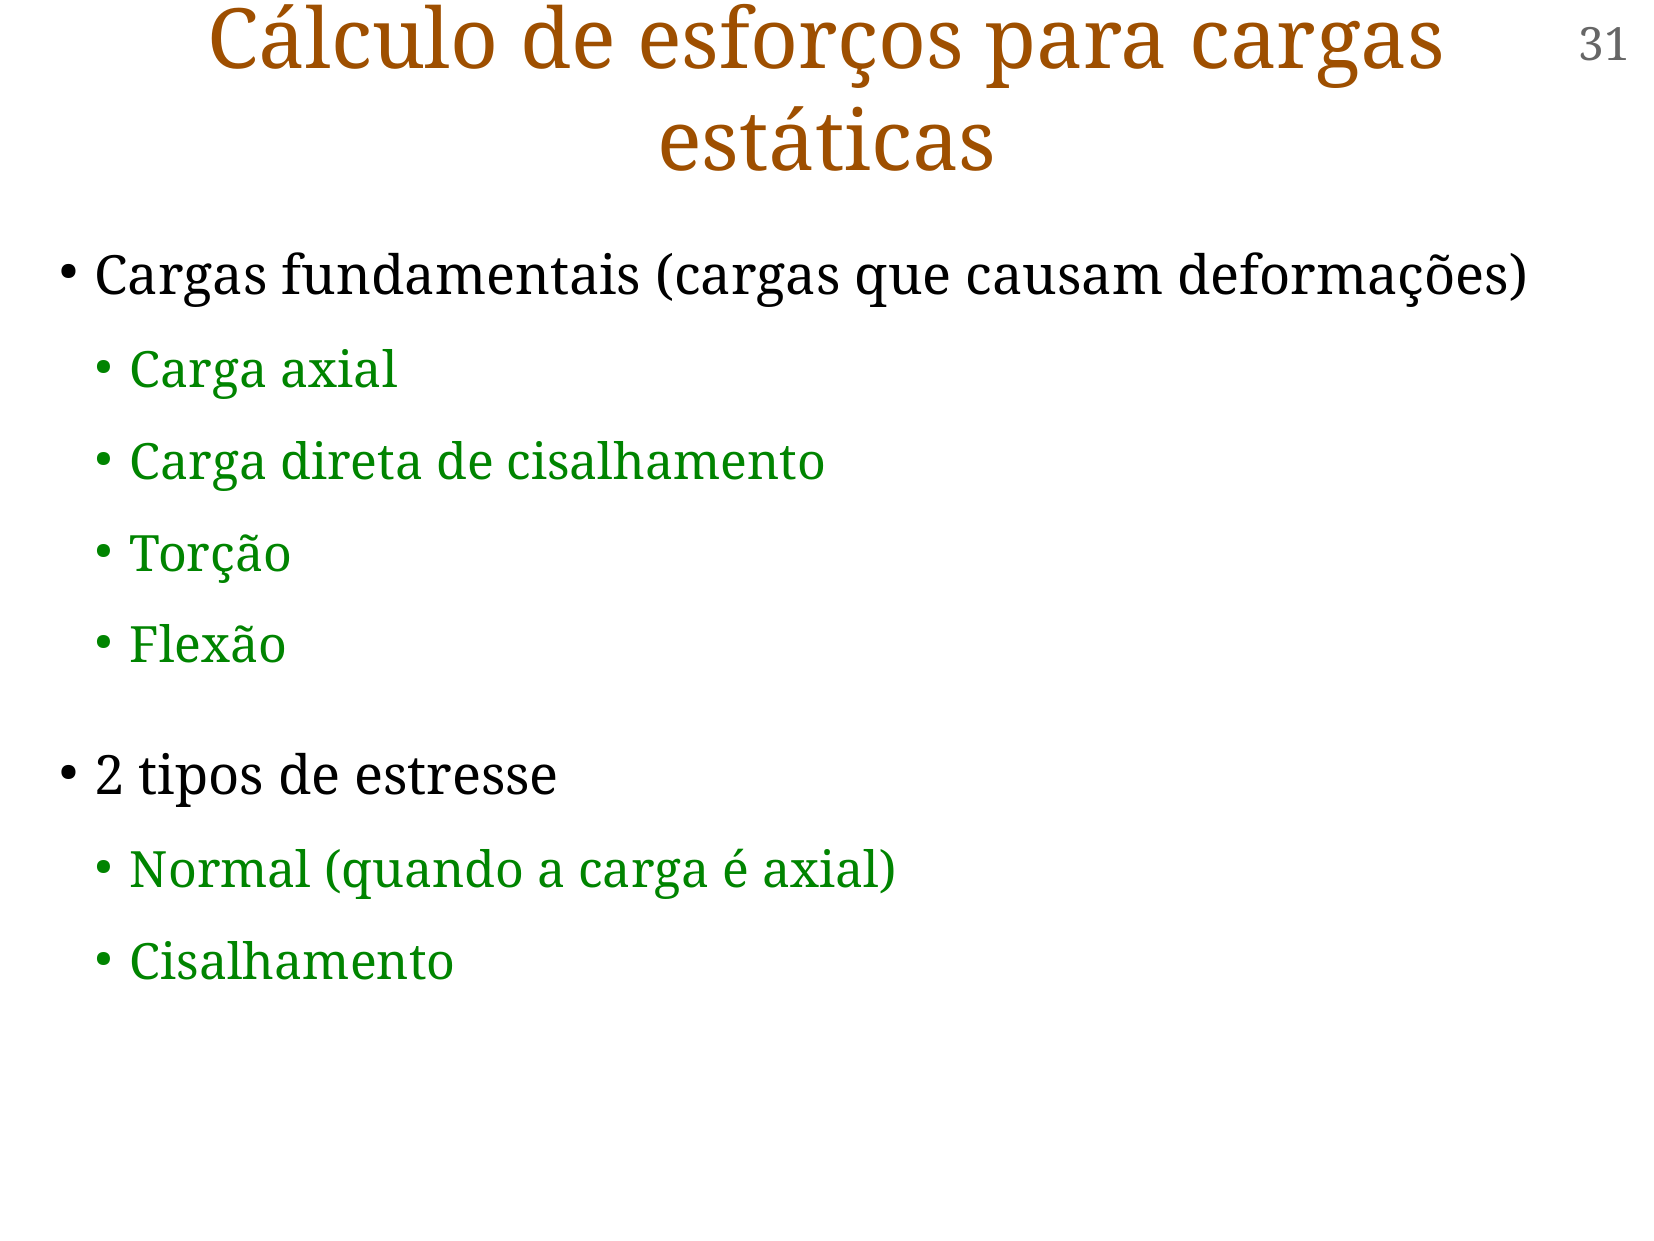

# Cálculo de esforços para cargas estáticas
31
Cargas fundamentais (cargas que causam deformações)
Carga axial
Carga direta de cisalhamento
Torção
Flexão
2 tipos de estresse
Normal (quando a carga é axial)
Cisalhamento